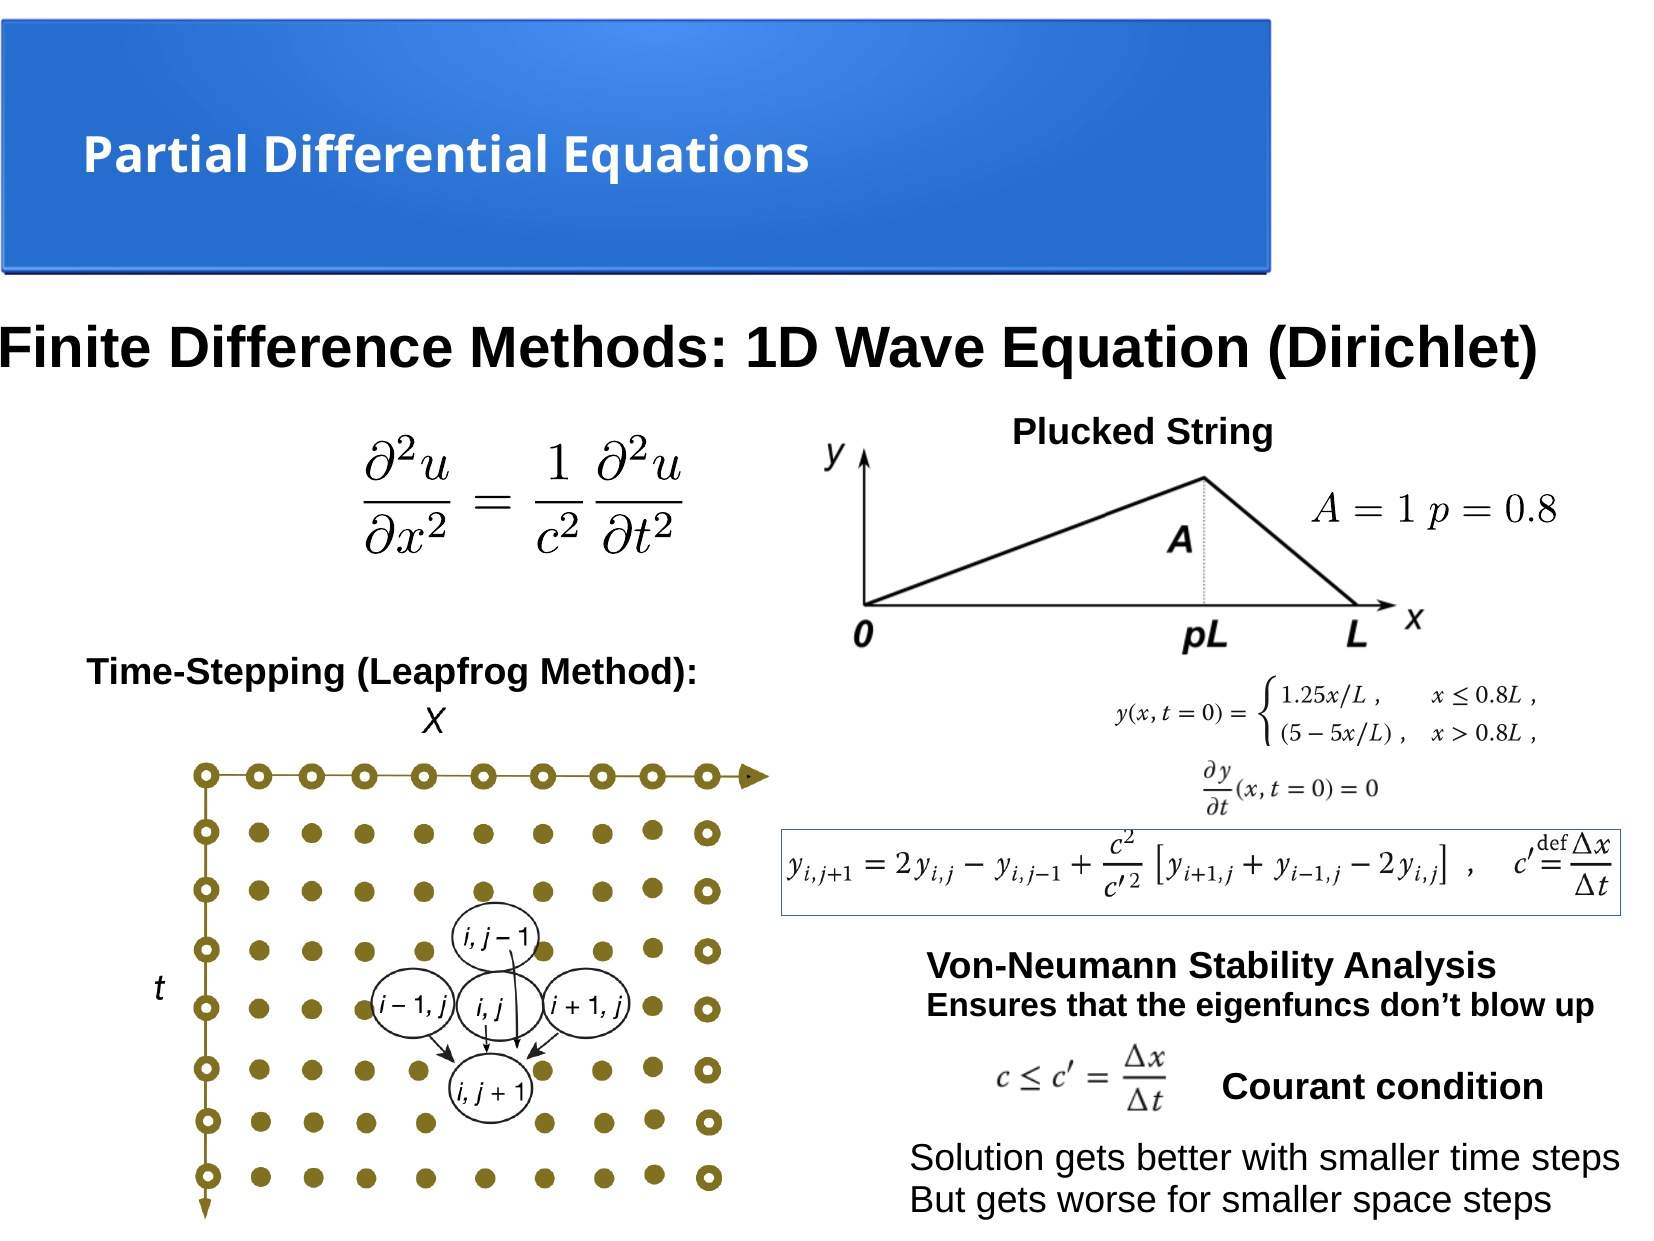

Partial Differential Equations
Finite Difference Methods: 1D Wave Equation (Dirichlet)
Plucked String
 Time-Stepping (Leapfrog Method):
												Von-Neumann Stability Analysis
												Ensures that the eigenfuncs don’t blow up
																Courant condition
Solution gets better with smaller time steps
But gets worse for smaller space steps